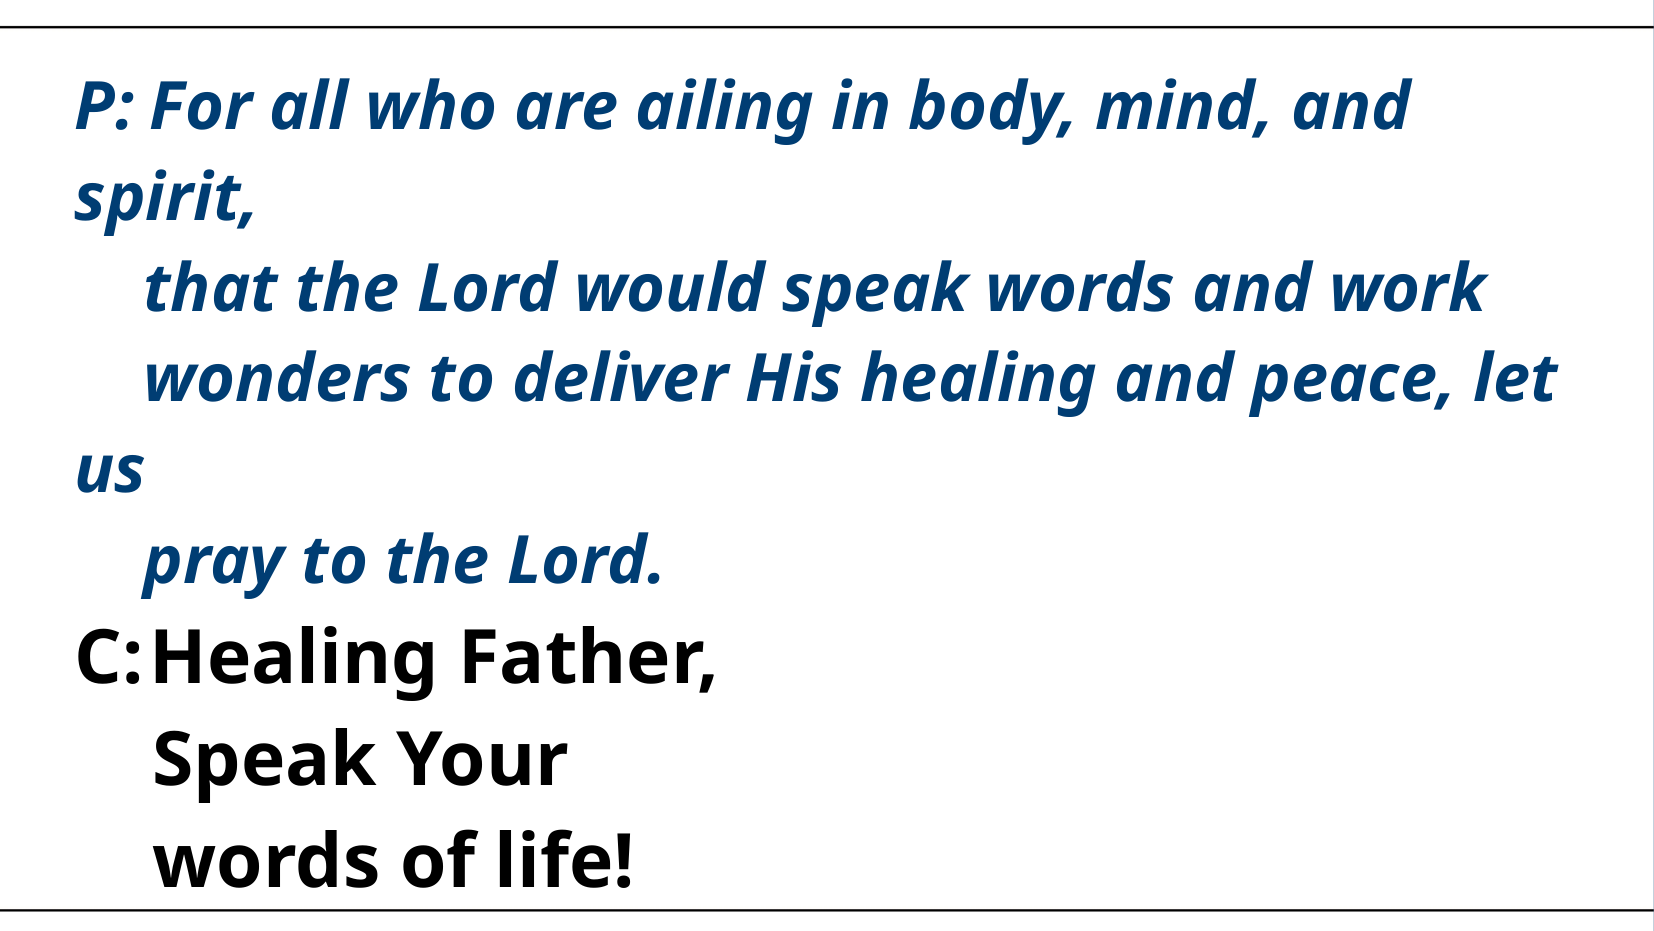

P:	For all who are ailing in body, mind, and spirit,
 that the Lord would speak words and work
 wonders to deliver His healing and peace, let us
 pray to the Lord.
C:	Healing Father,
 Speak Your
 words of life!